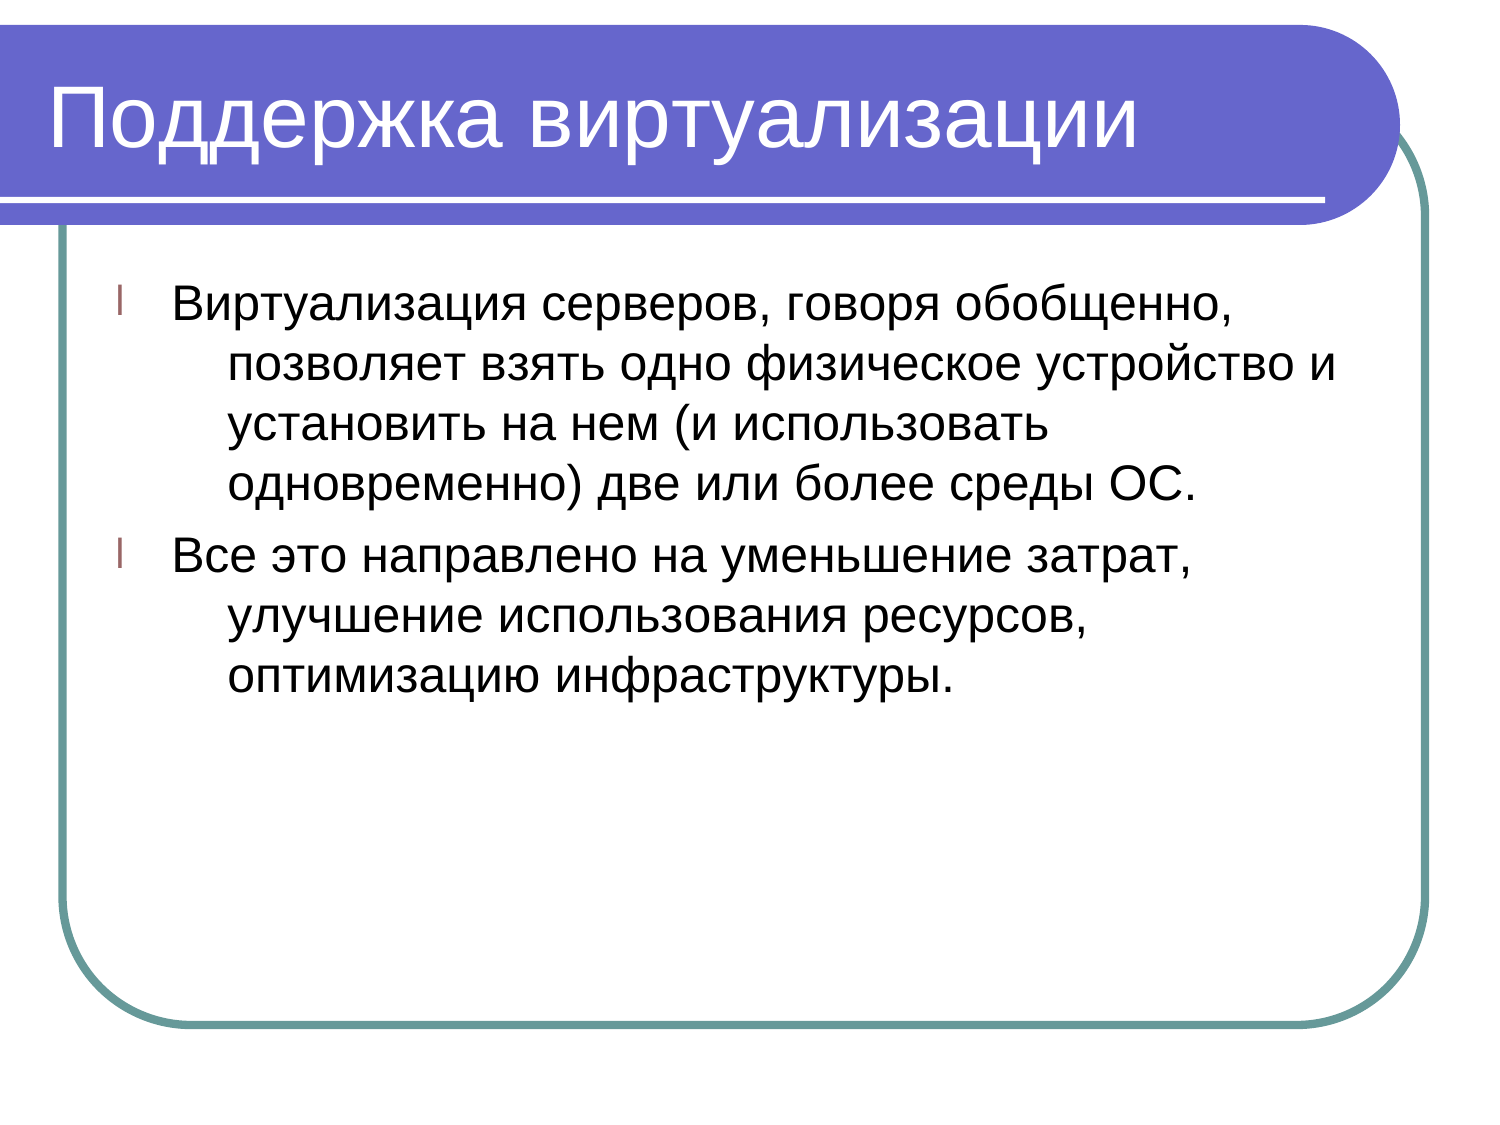

# Поддержка виртуализации
Виртуализация серверов, говоря обобщенно, позволяет взять одно физическое устройство и установить на нем (и использовать одновременно) две или более среды ОС.
Все это направлено на уменьшение затрат, улучшение использования ресурсов, оптимизацию инфраструктуры.